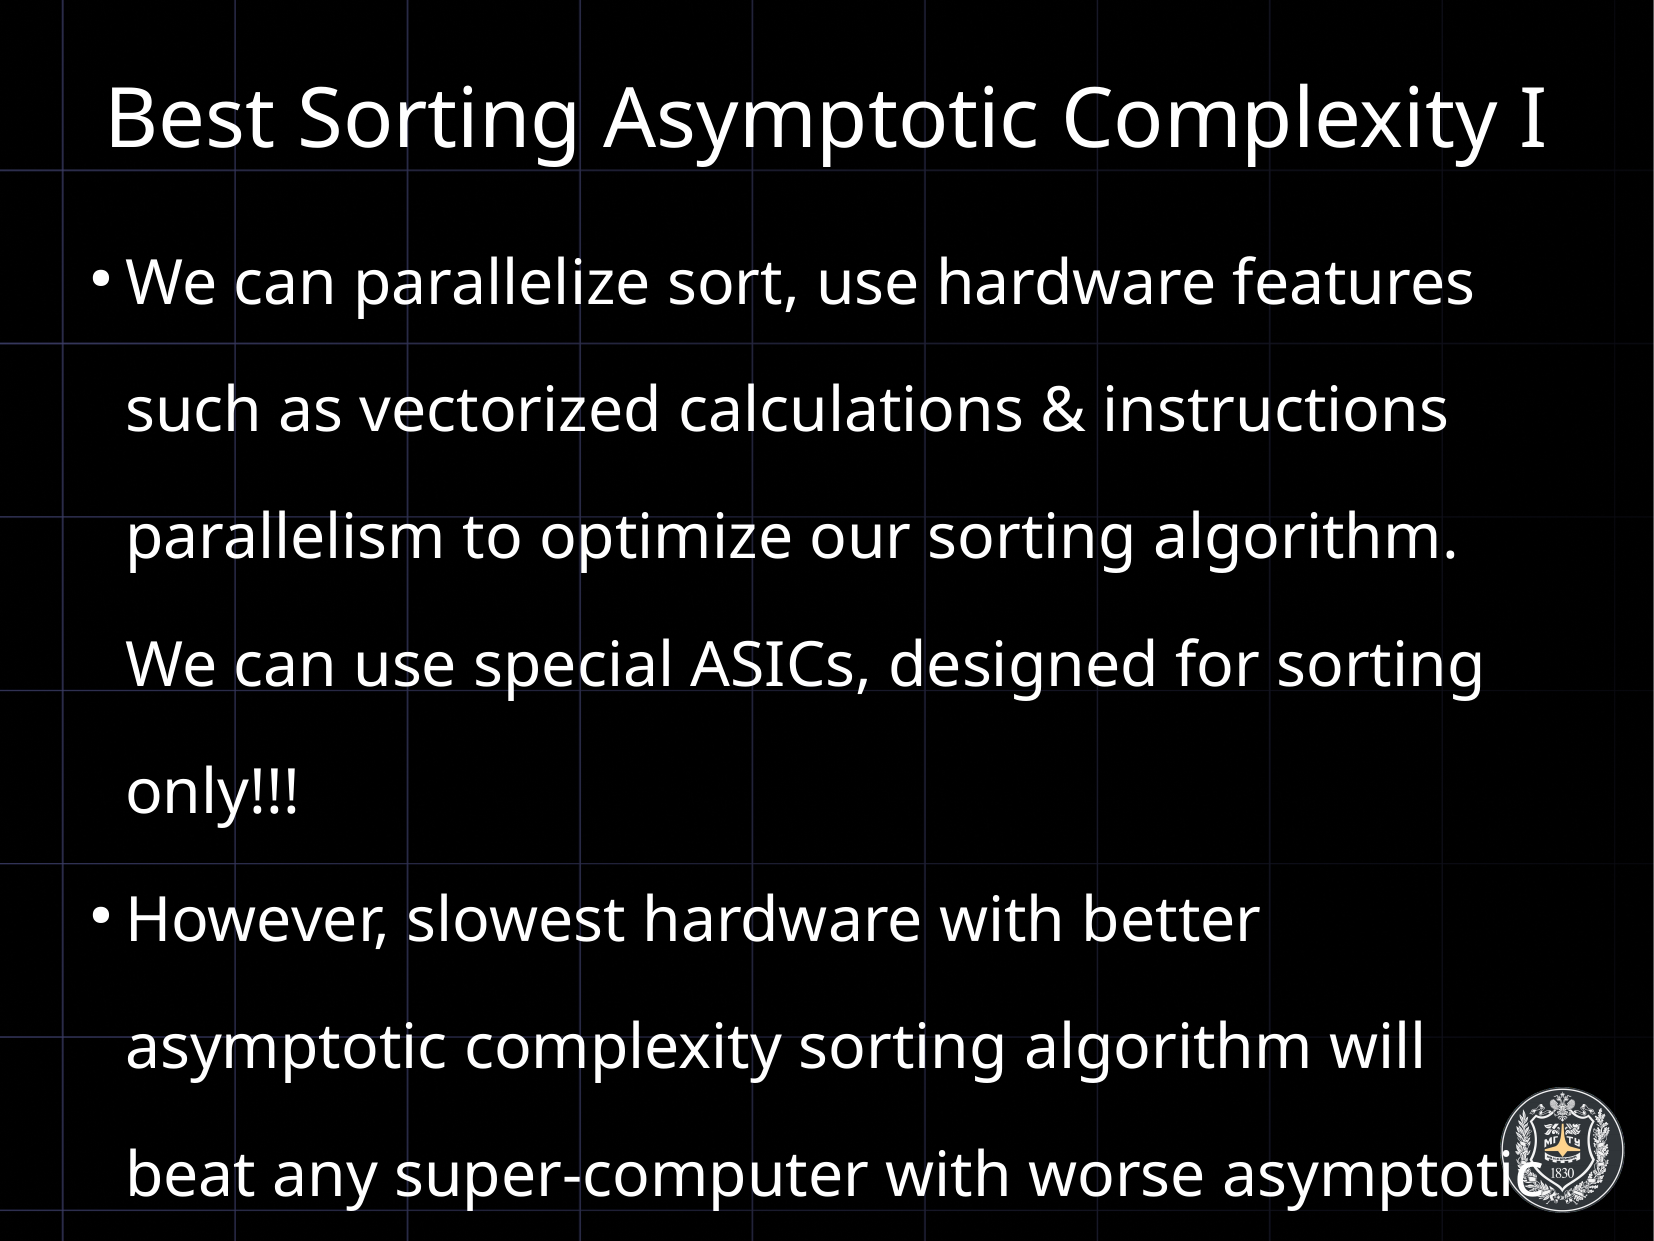

# Best Sorting Asymptotic Complexity I
We can parallelize sort, use hardware features such as vectorized calculations & instructions parallelism to optimize our sorting algorithm. We can use special ASICs, designed for sorting only!!!
However, slowest hardware with better asymptotic complexity sorting algorithm will beat any super-computer with worse asymptotic complexity sorting algorithm. It may take millions or billions of numbers to achieve this outperformance, it can be only in theory sometimes, yet possible.